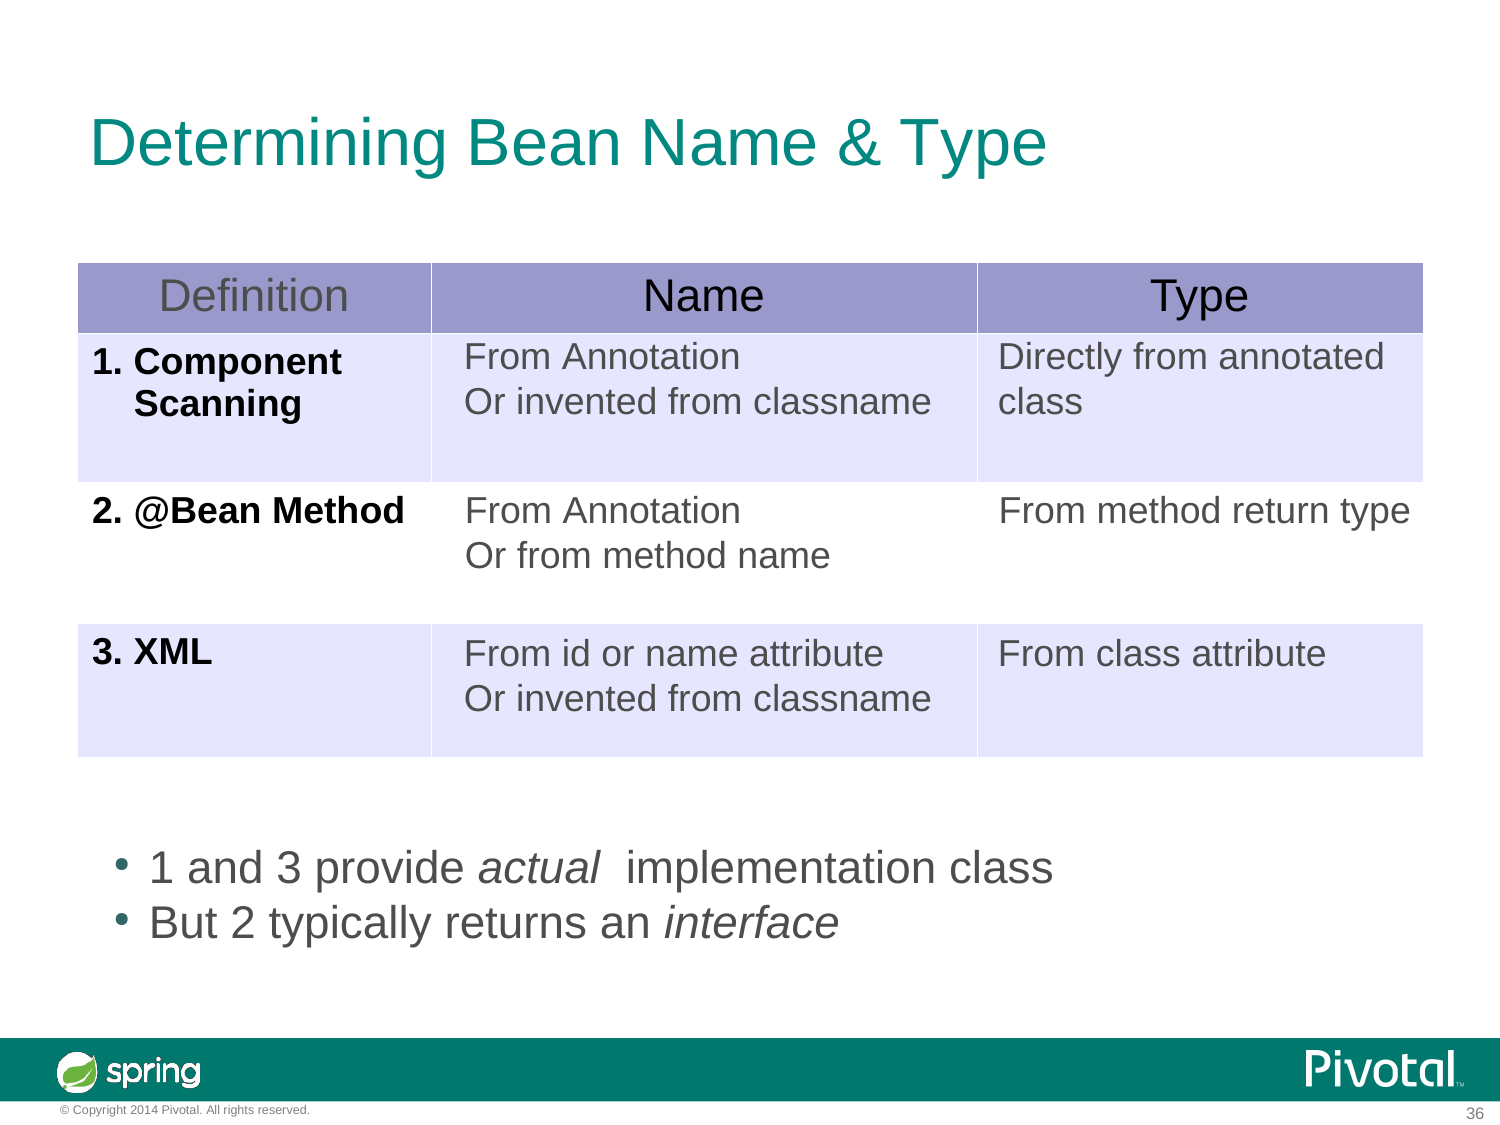

# Determining Bean Name & Type
| Definition | Name | Type |
| --- | --- | --- |
| 1. Component Scanning | | |
| 2. @Bean Method | | |
| 3. XML | | |
 	From Annotation	Directly from annotated
 	Or invented from classname	class
	From Annotation	From method return type
 	Or from method name
 	From id or name attribute	From class attribute
 	Or invented from classname
1 and 3 provide actual implementation class
But 2 typically returns an interface